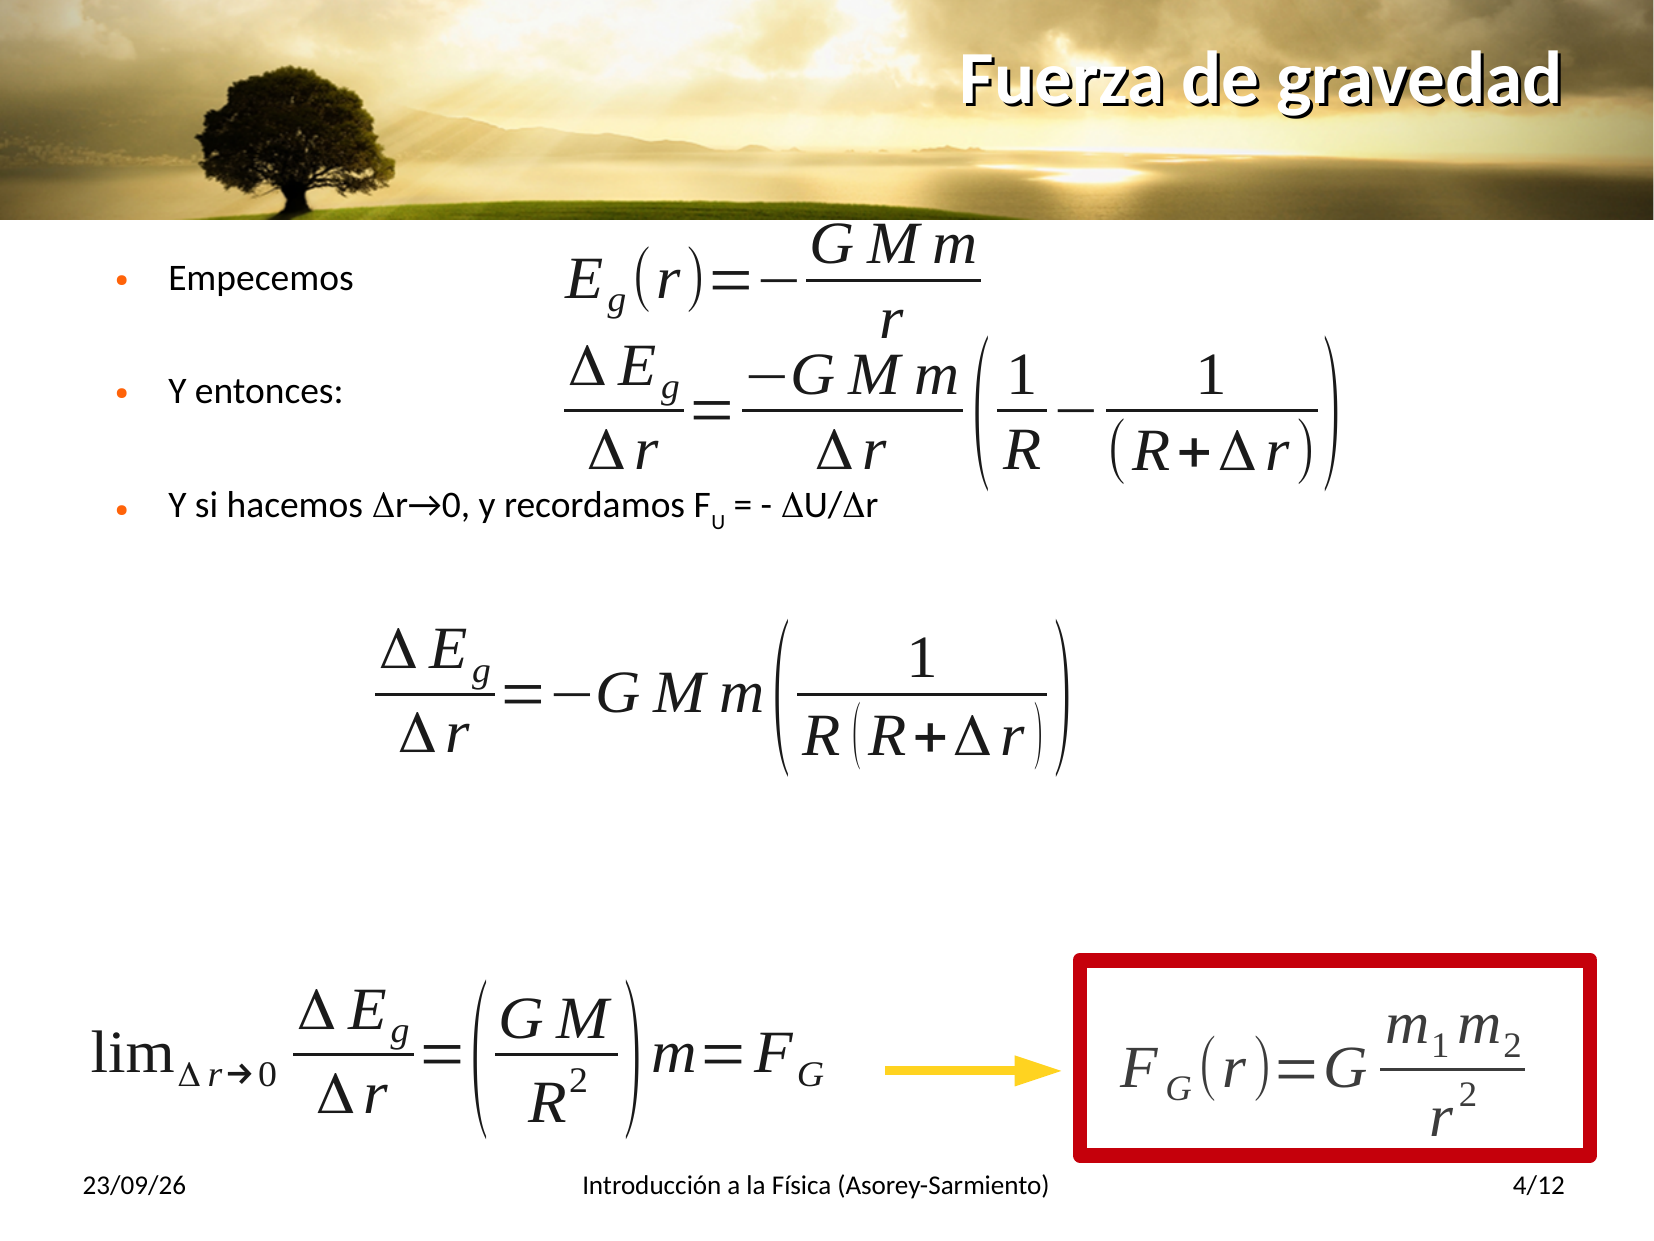

# Fuerza de gravedad
Empecemos
Y entonces:
Y si hacemos Dr→0, y recordamos FU = - DU/Dr
Introducción a la Física (Asorey-Sarmiento)
4